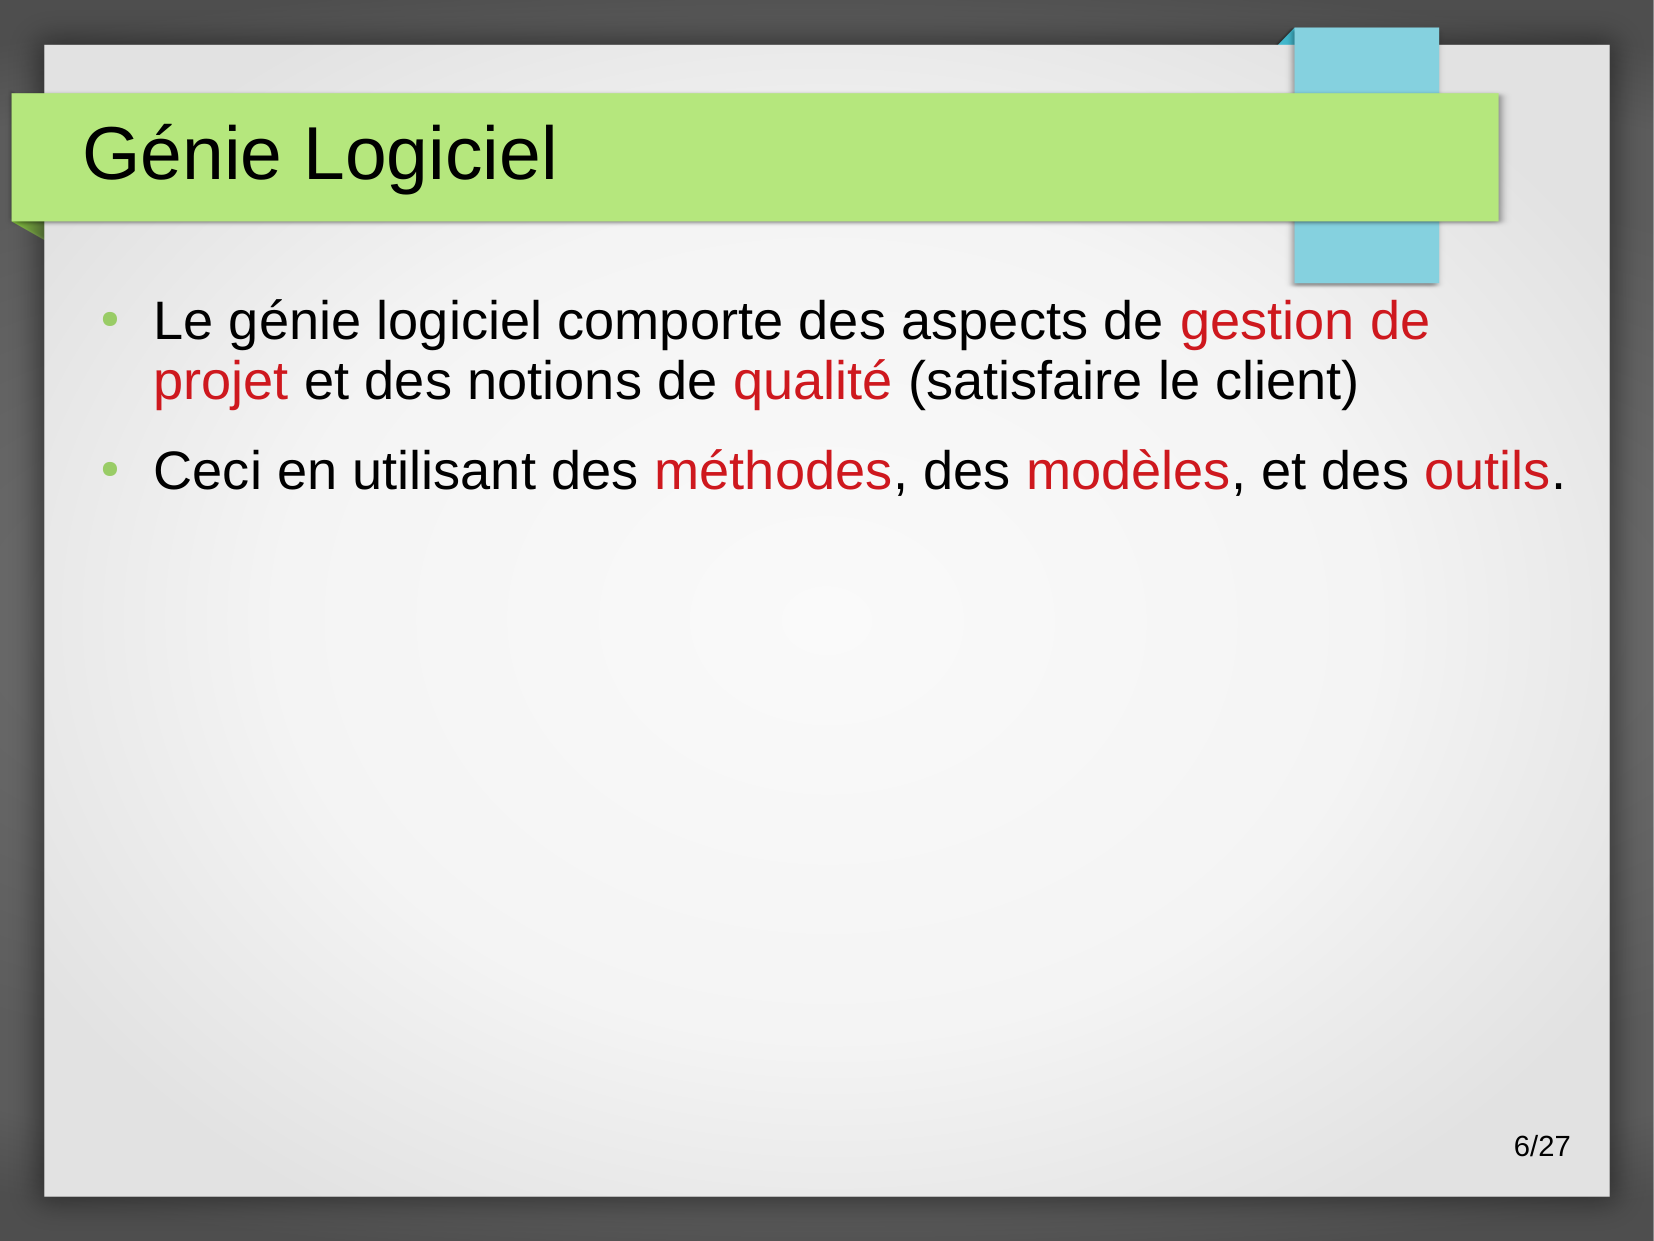

# Génie Logiciel
Le génie logiciel comporte des aspects de gestion de projet et des notions de qualité (satisfaire le client)
Ceci en utilisant des méthodes, des modèles, et des outils.
6